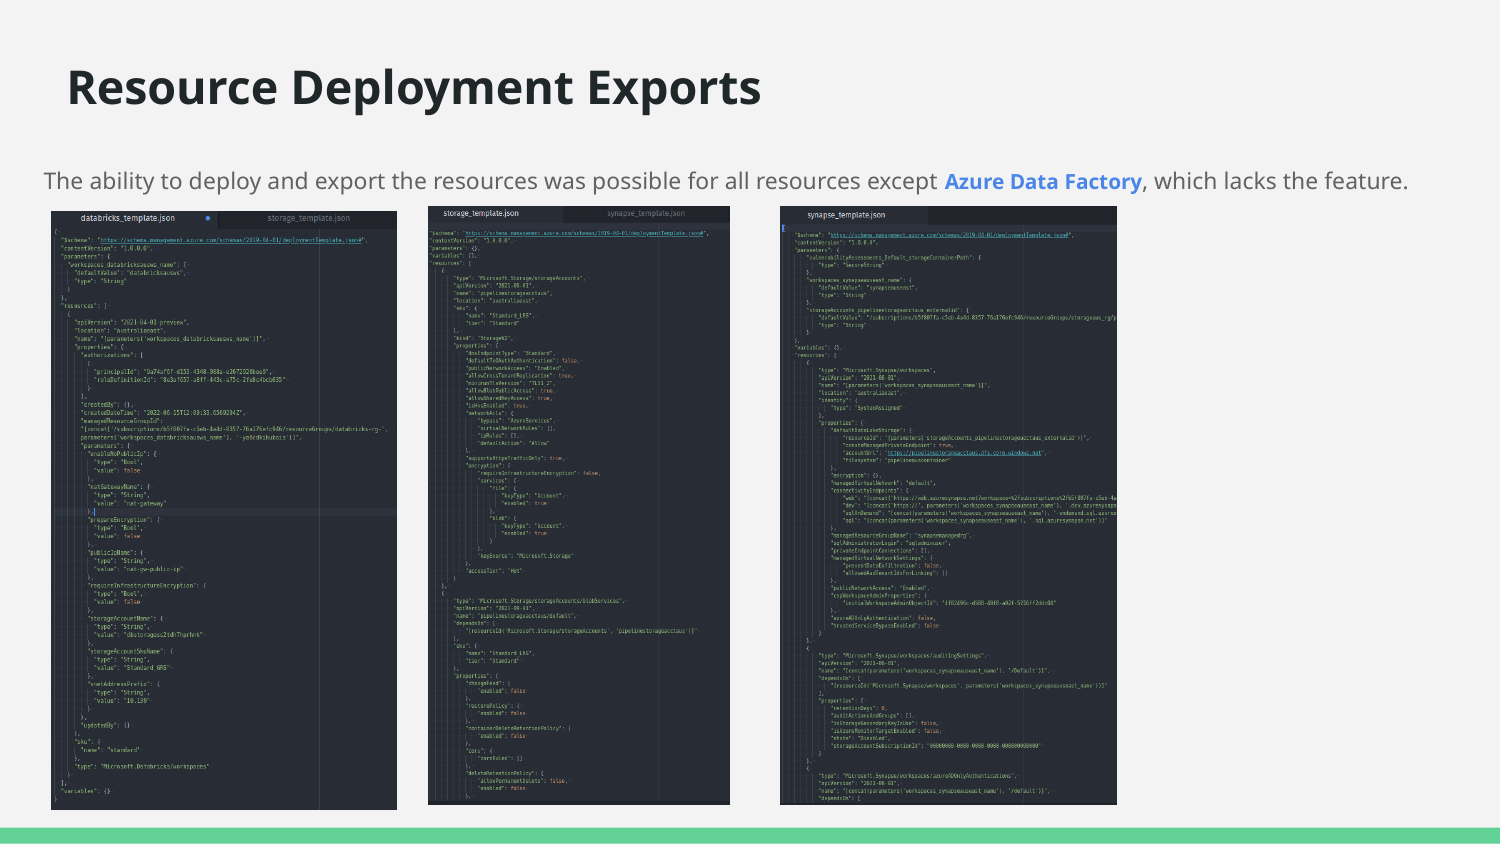

Resource Deployment Exports
The ability to deploy and export the resources was possible for all resources except Azure Data Factory, which lacks the feature.